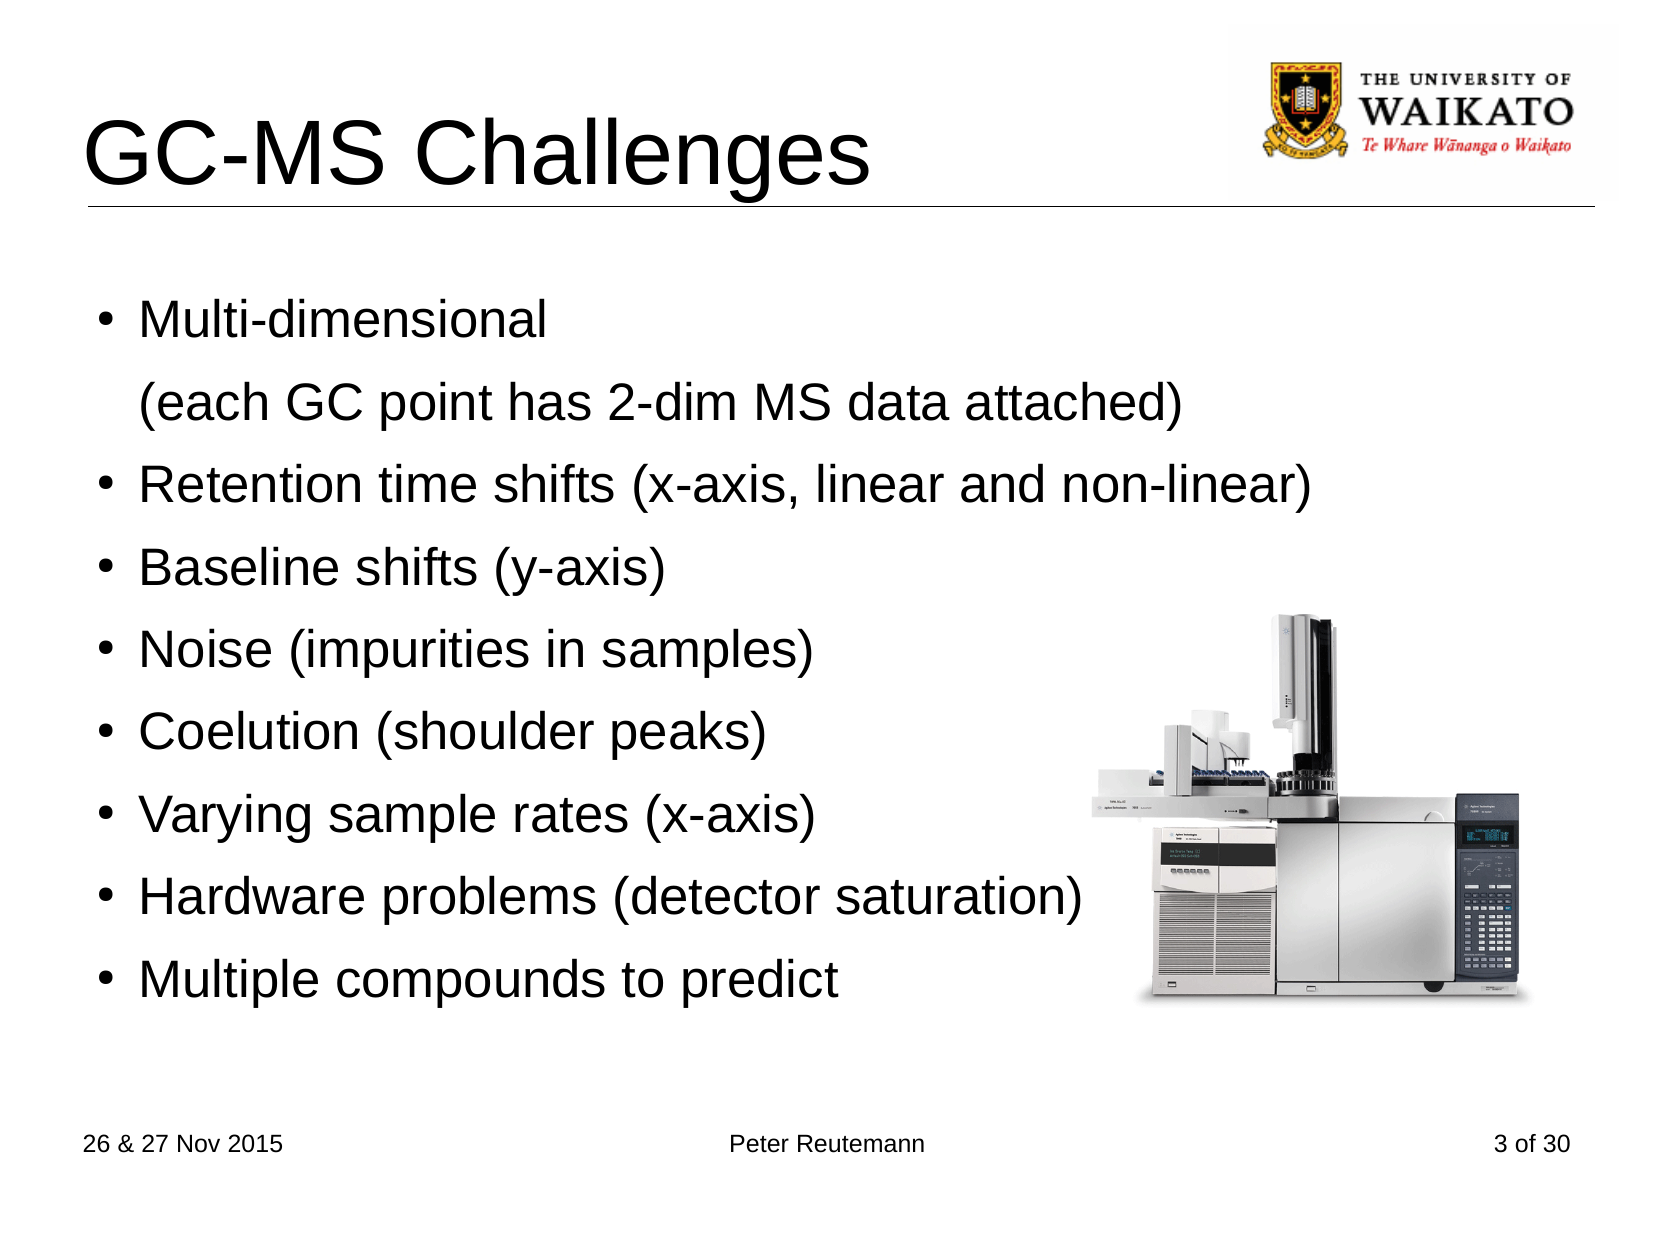

# GC-MS Challenges
Multi-dimensional
(each GC point has 2-dim MS data attached)
Retention time shifts (x-axis, linear and non-linear)
Baseline shifts (y-axis)
Noise (impurities in samples)
Coelution (shoulder peaks)
Varying sample rates (x-axis)
Hardware problems (detector saturation)
Multiple compounds to predict
26 & 27 Nov 2015
Peter Reutemann
3